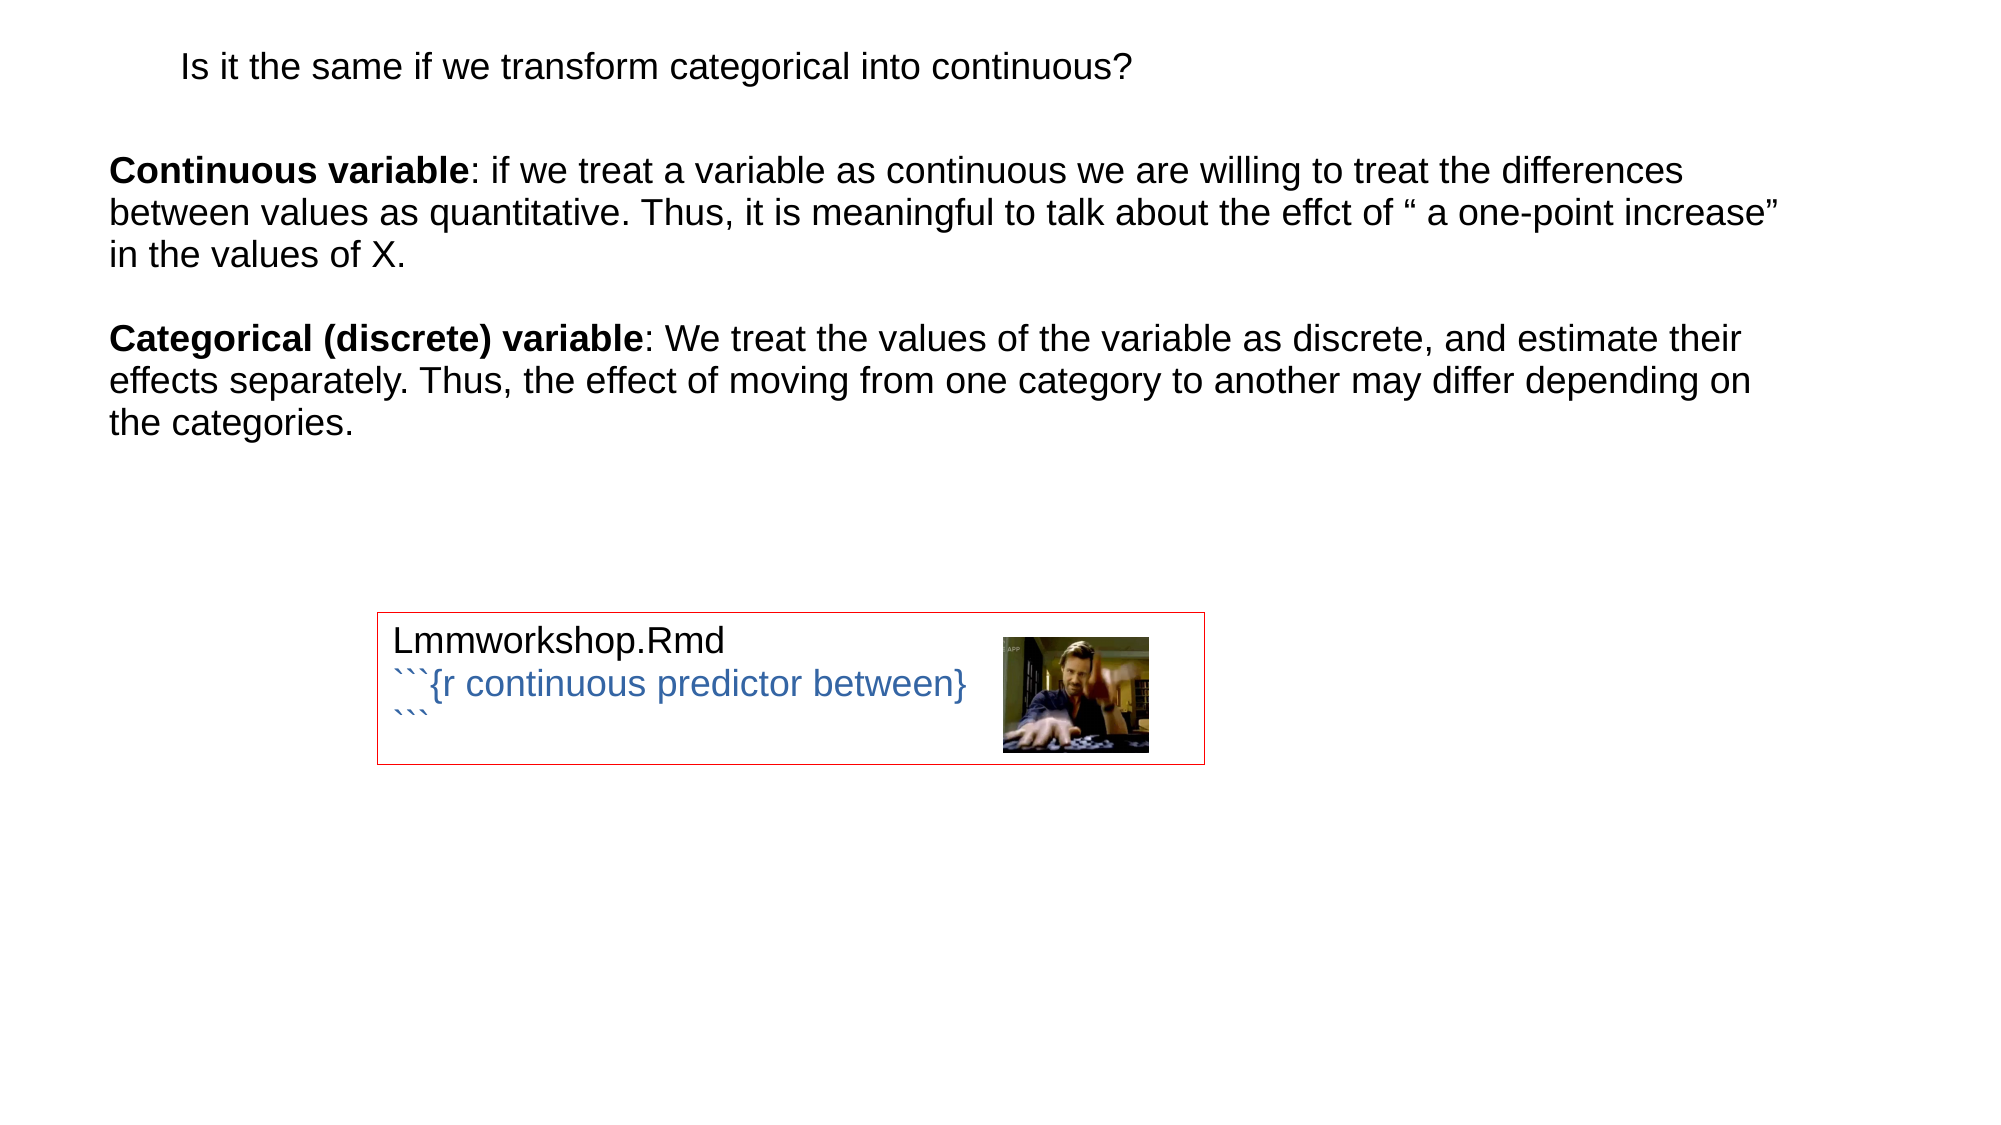

Is it the same if we transform categorical into continuous?
Continuous variable: if we treat a variable as continuous we are willing to treat the differences between values as quantitative. Thus, it is meaningful to talk about the effct of “ a one-point increase” in the values of X.
Categorical (discrete) variable: We treat the values of the variable as discrete, and estimate their effects separately. Thus, the effect of moving from one category to another may differ depending on the categories.
Lmmworkshop.Rmd
```{r continuous predictor between}
```